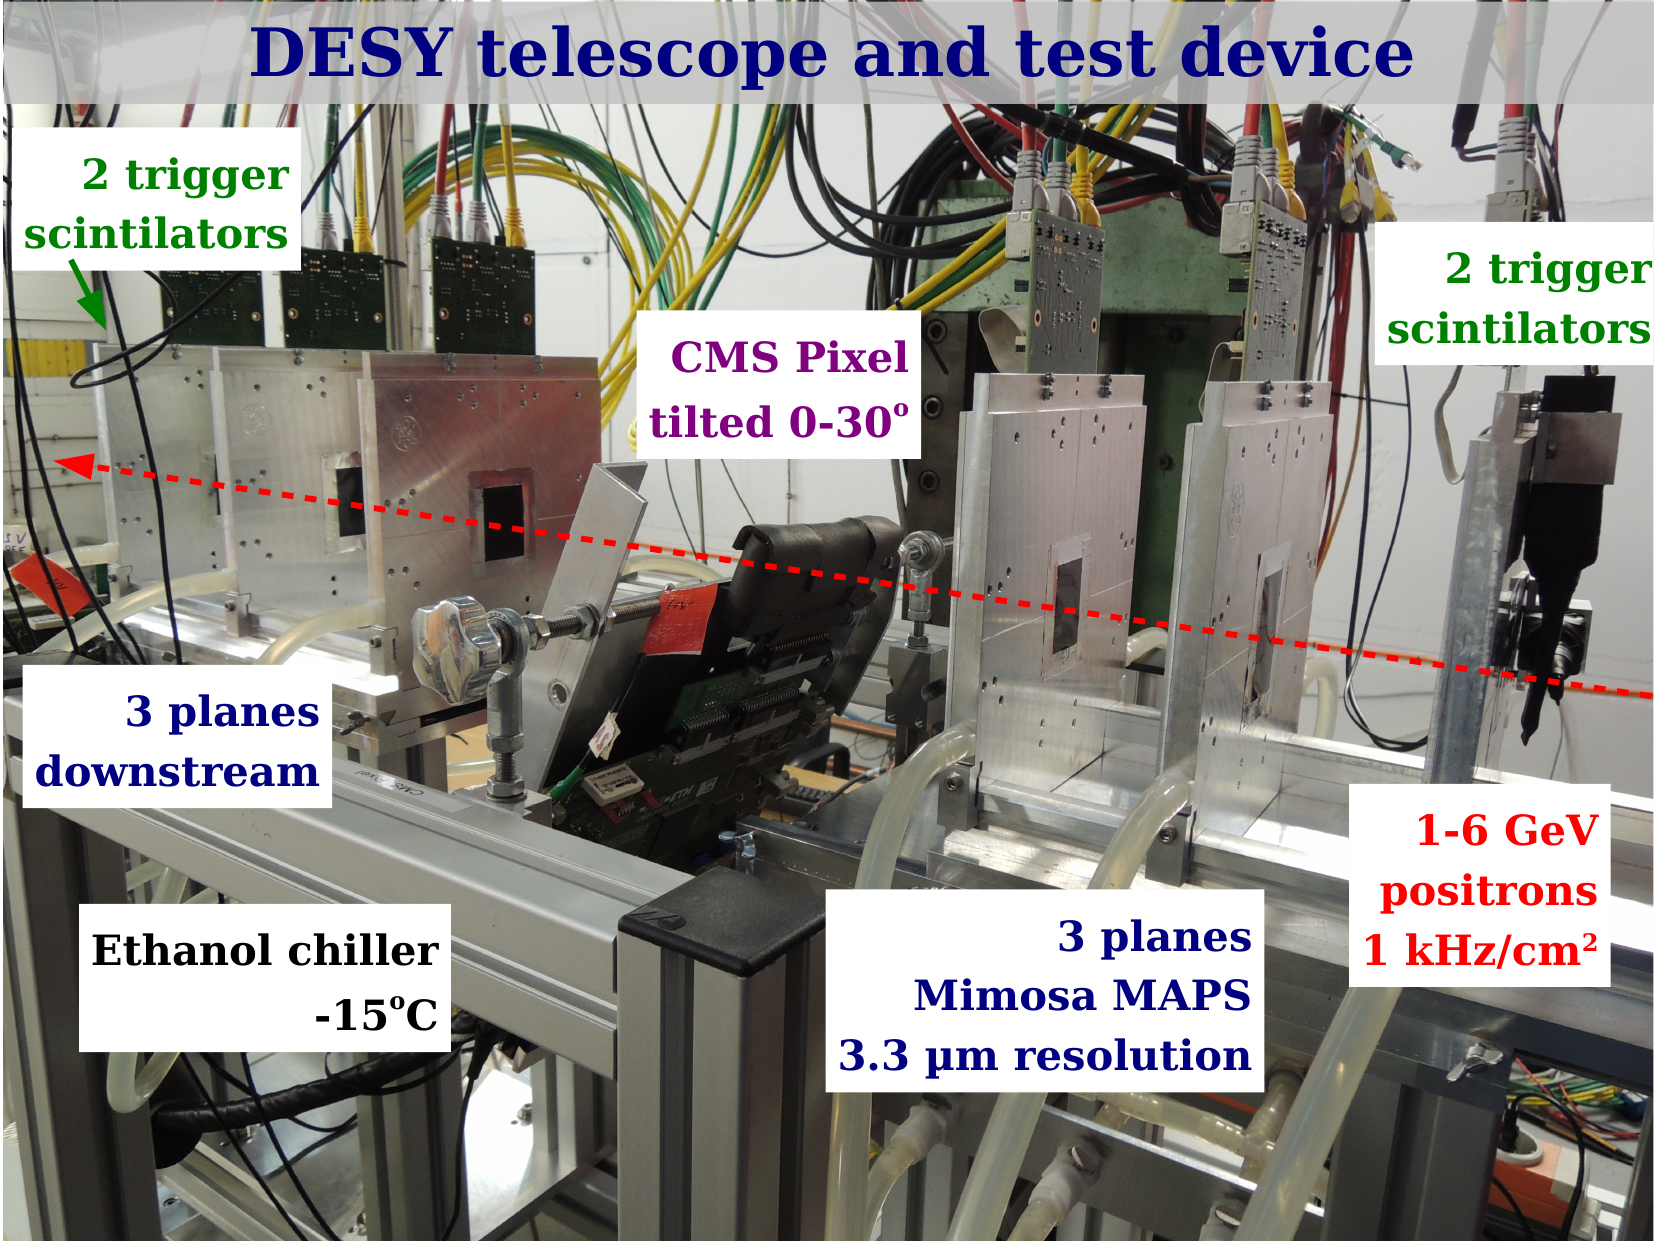

# DESY telescope and test device
2 trigger
scintilators
2 trigger
scintilators
CMS Pixel
tilted 0-30o
3 planes
downstream
1-6 GeV
positrons
1 kHz/cm2
3 planes
Mimosa MAPS
3.3 µm resolution
Ethanol chiller
-15oC